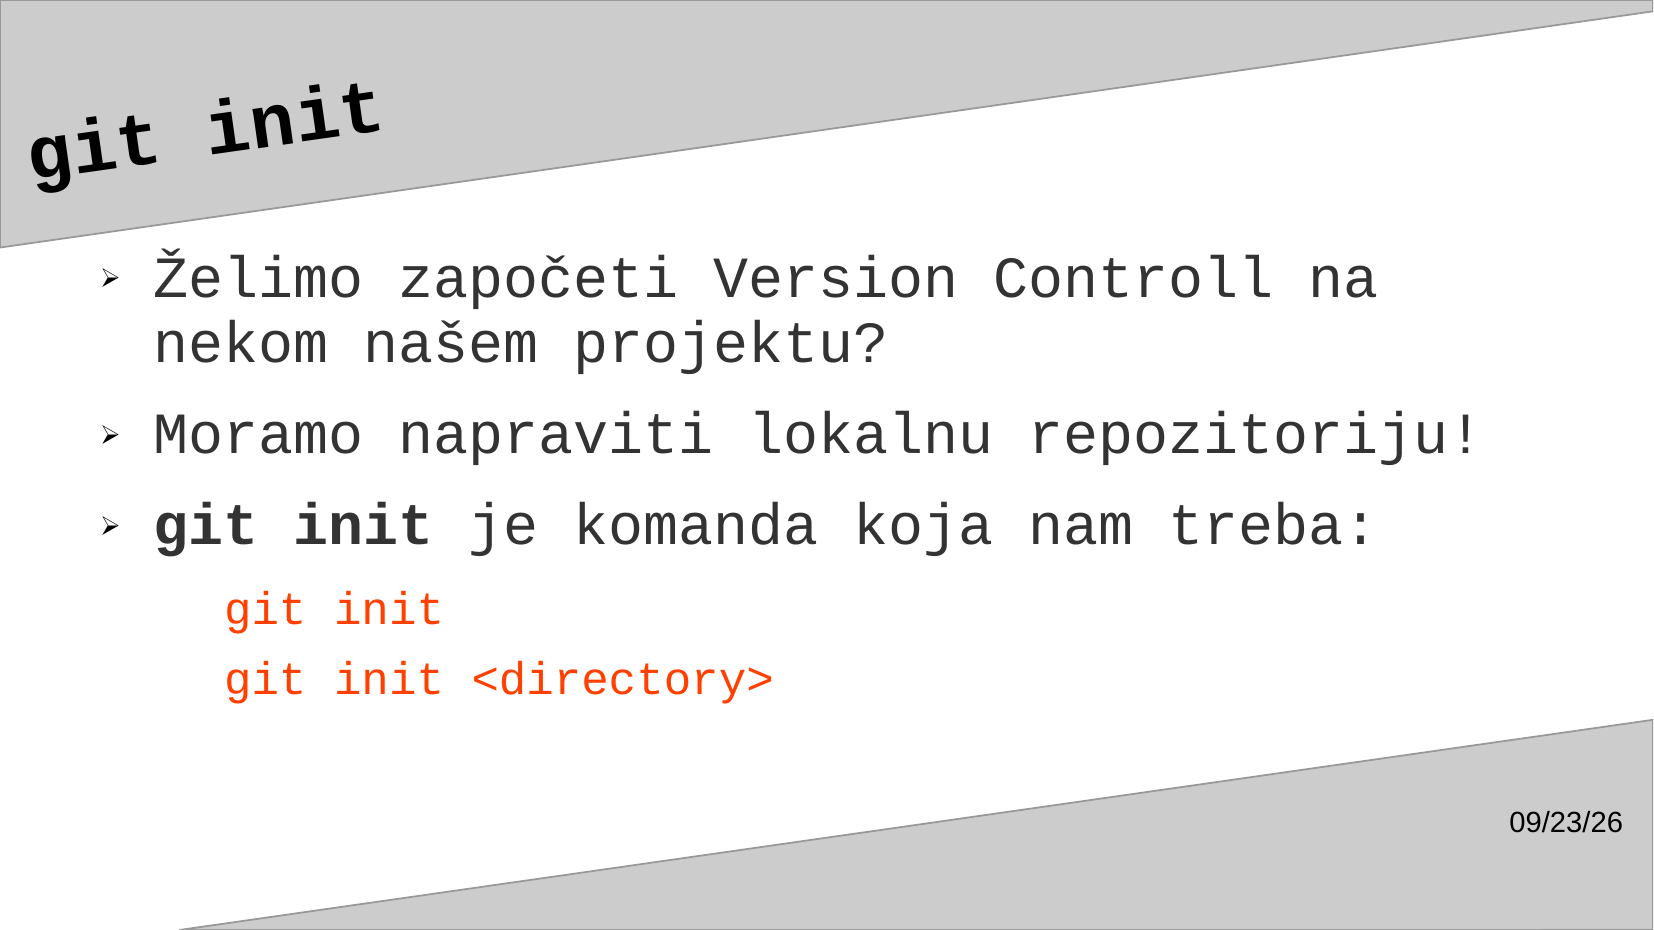

# git init
Želimo započeti Version Controll na nekom našem projektu?
Moramo napraviti lokalnu repozitoriju!
git init je komanda koja nam treba:
git init
git init <directory>
40